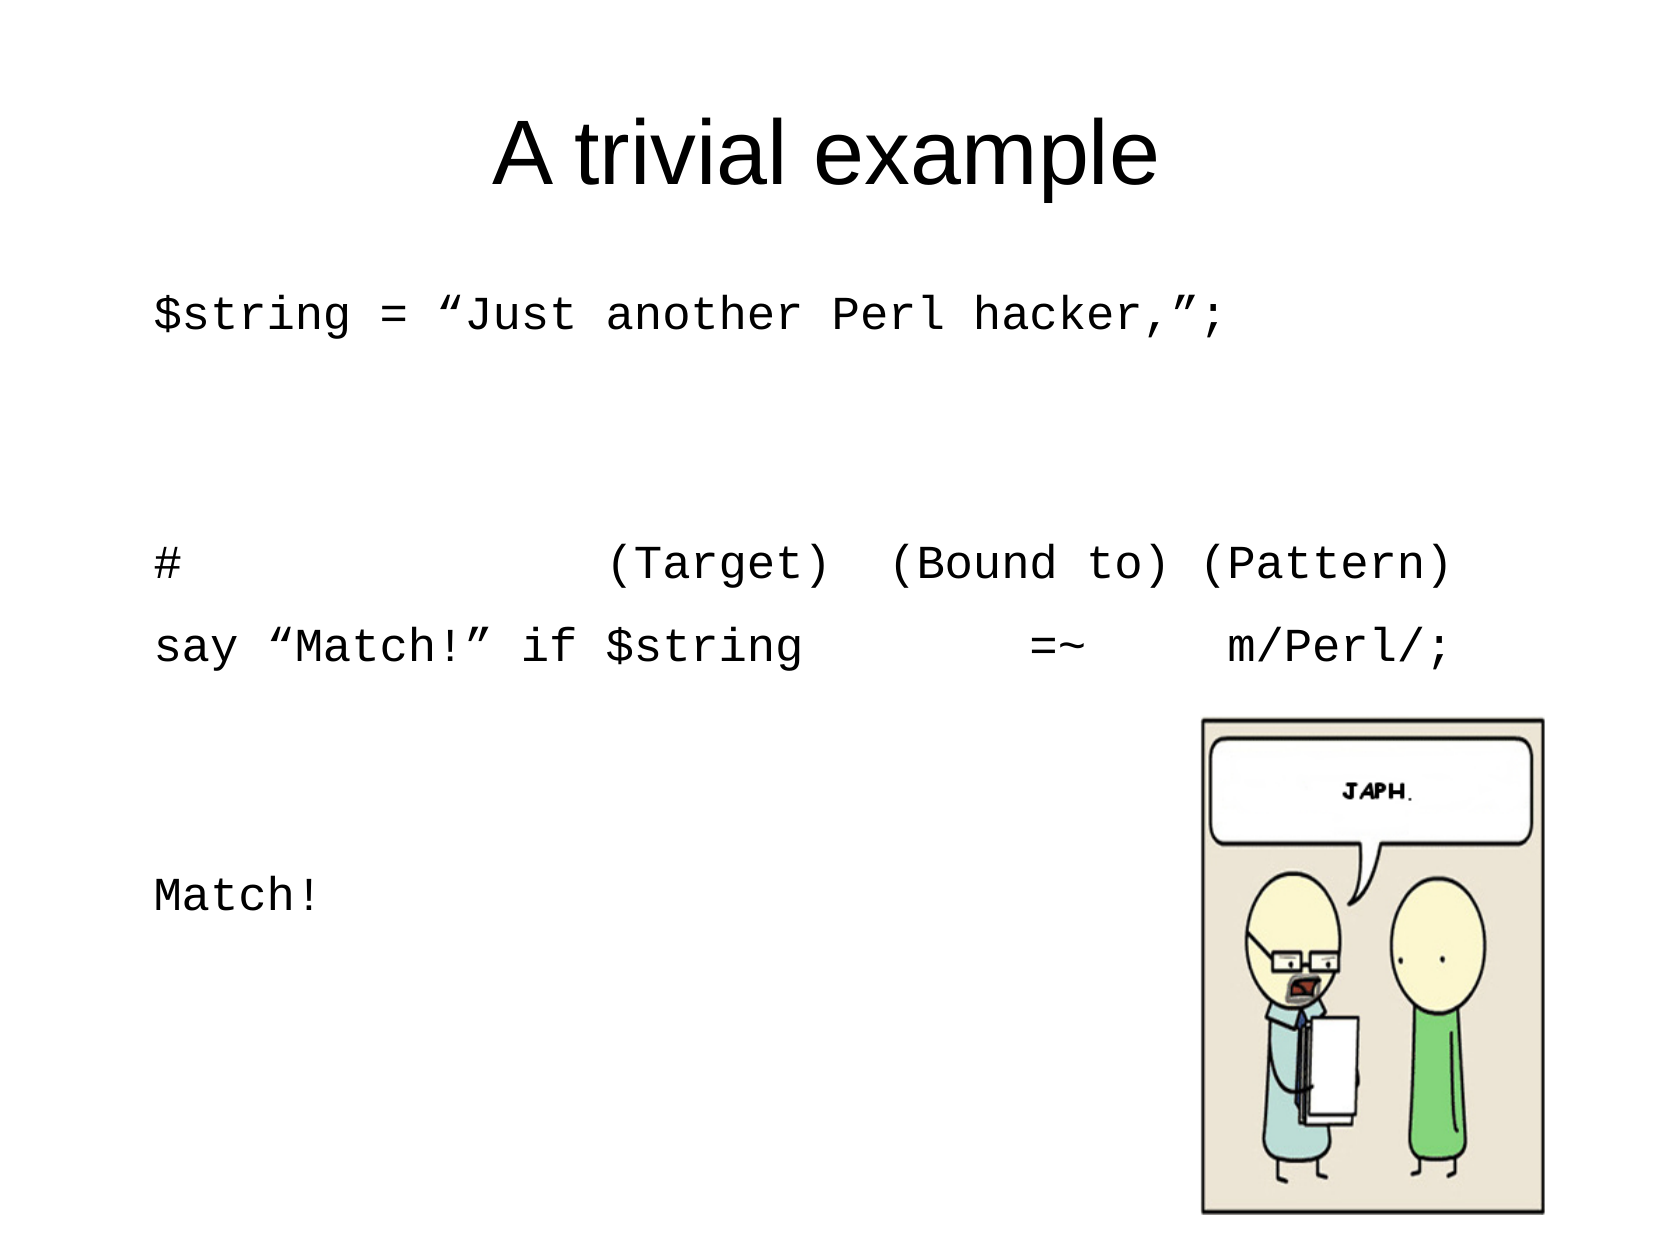

# A trivial example
$string = “Just another Perl hacker,”;
# (Target) (Bound to) (Pattern)
say “Match!” if $string =~ m/Perl/;
Match!